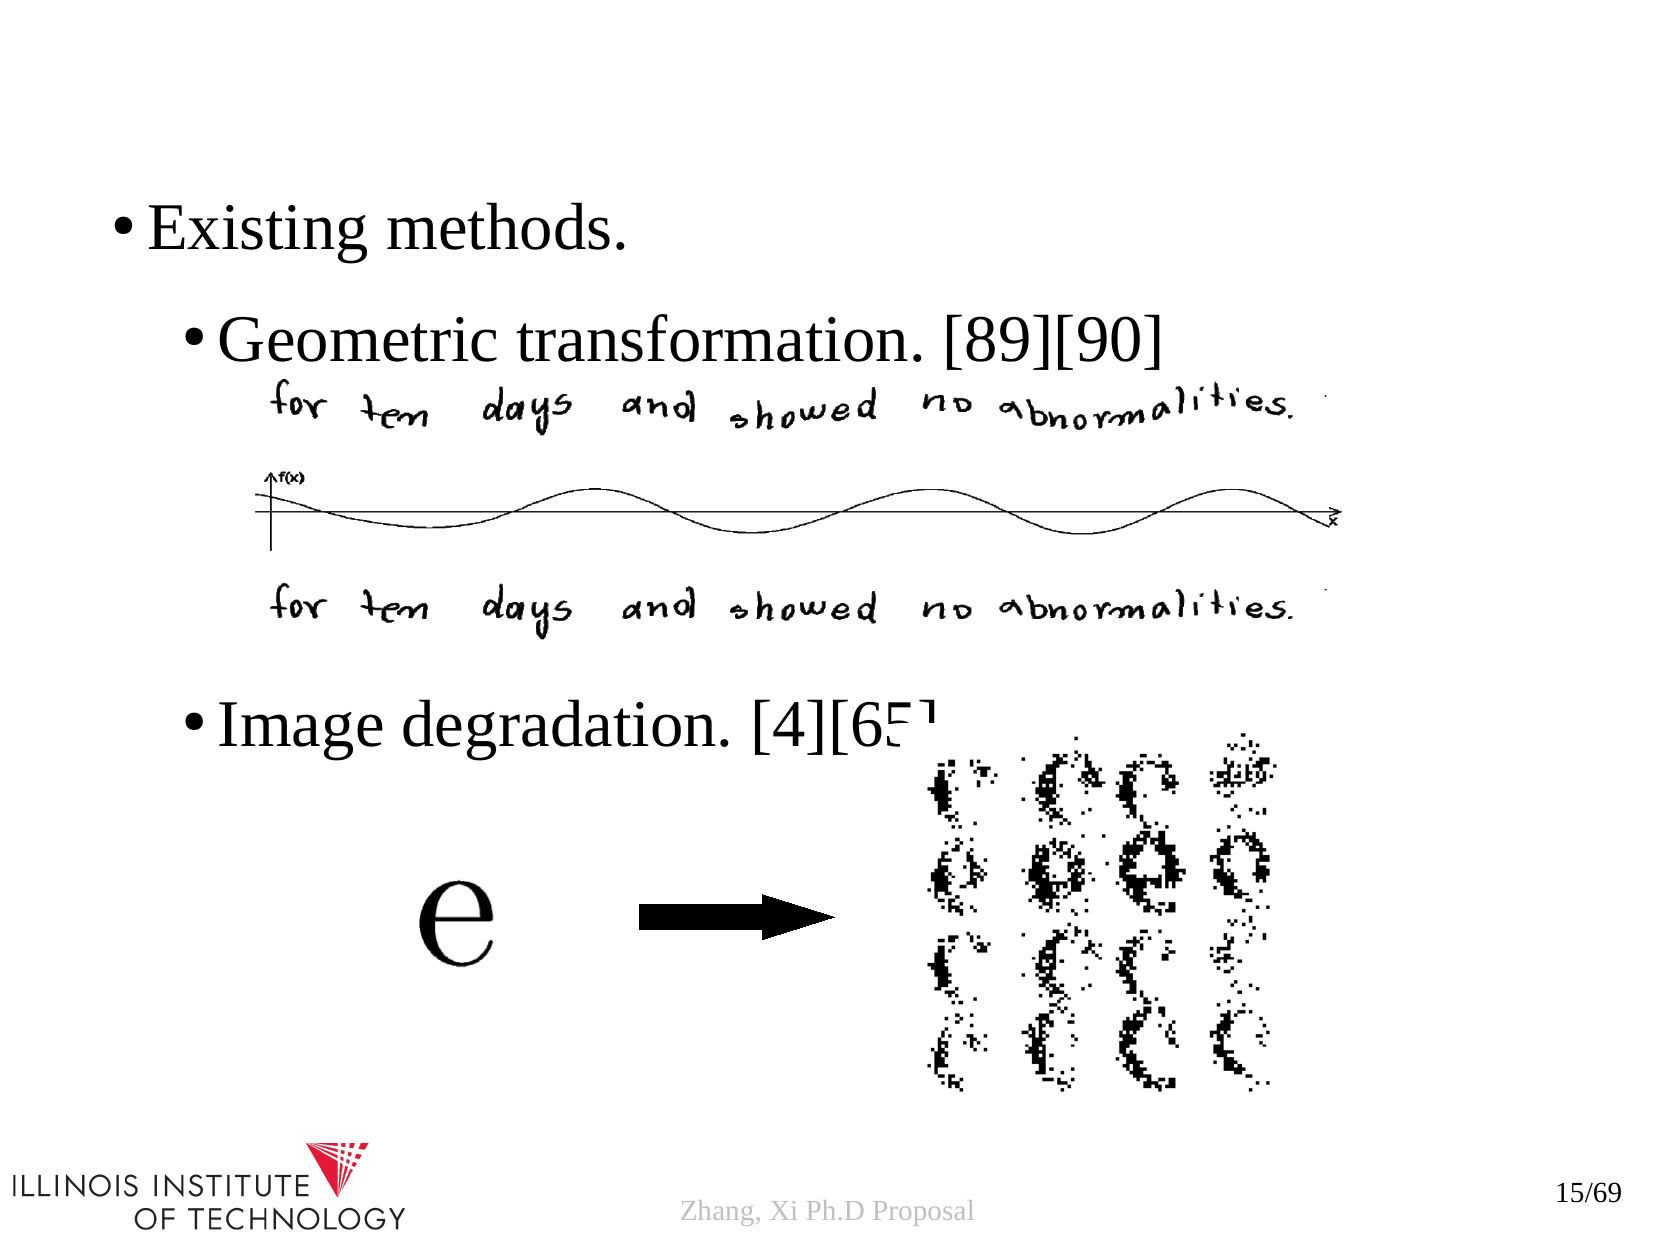

Existing methods.
Geometric transformation. [89][90]
Image degradation. [4][65]
15
Zhang, Xi Ph.D Proposal